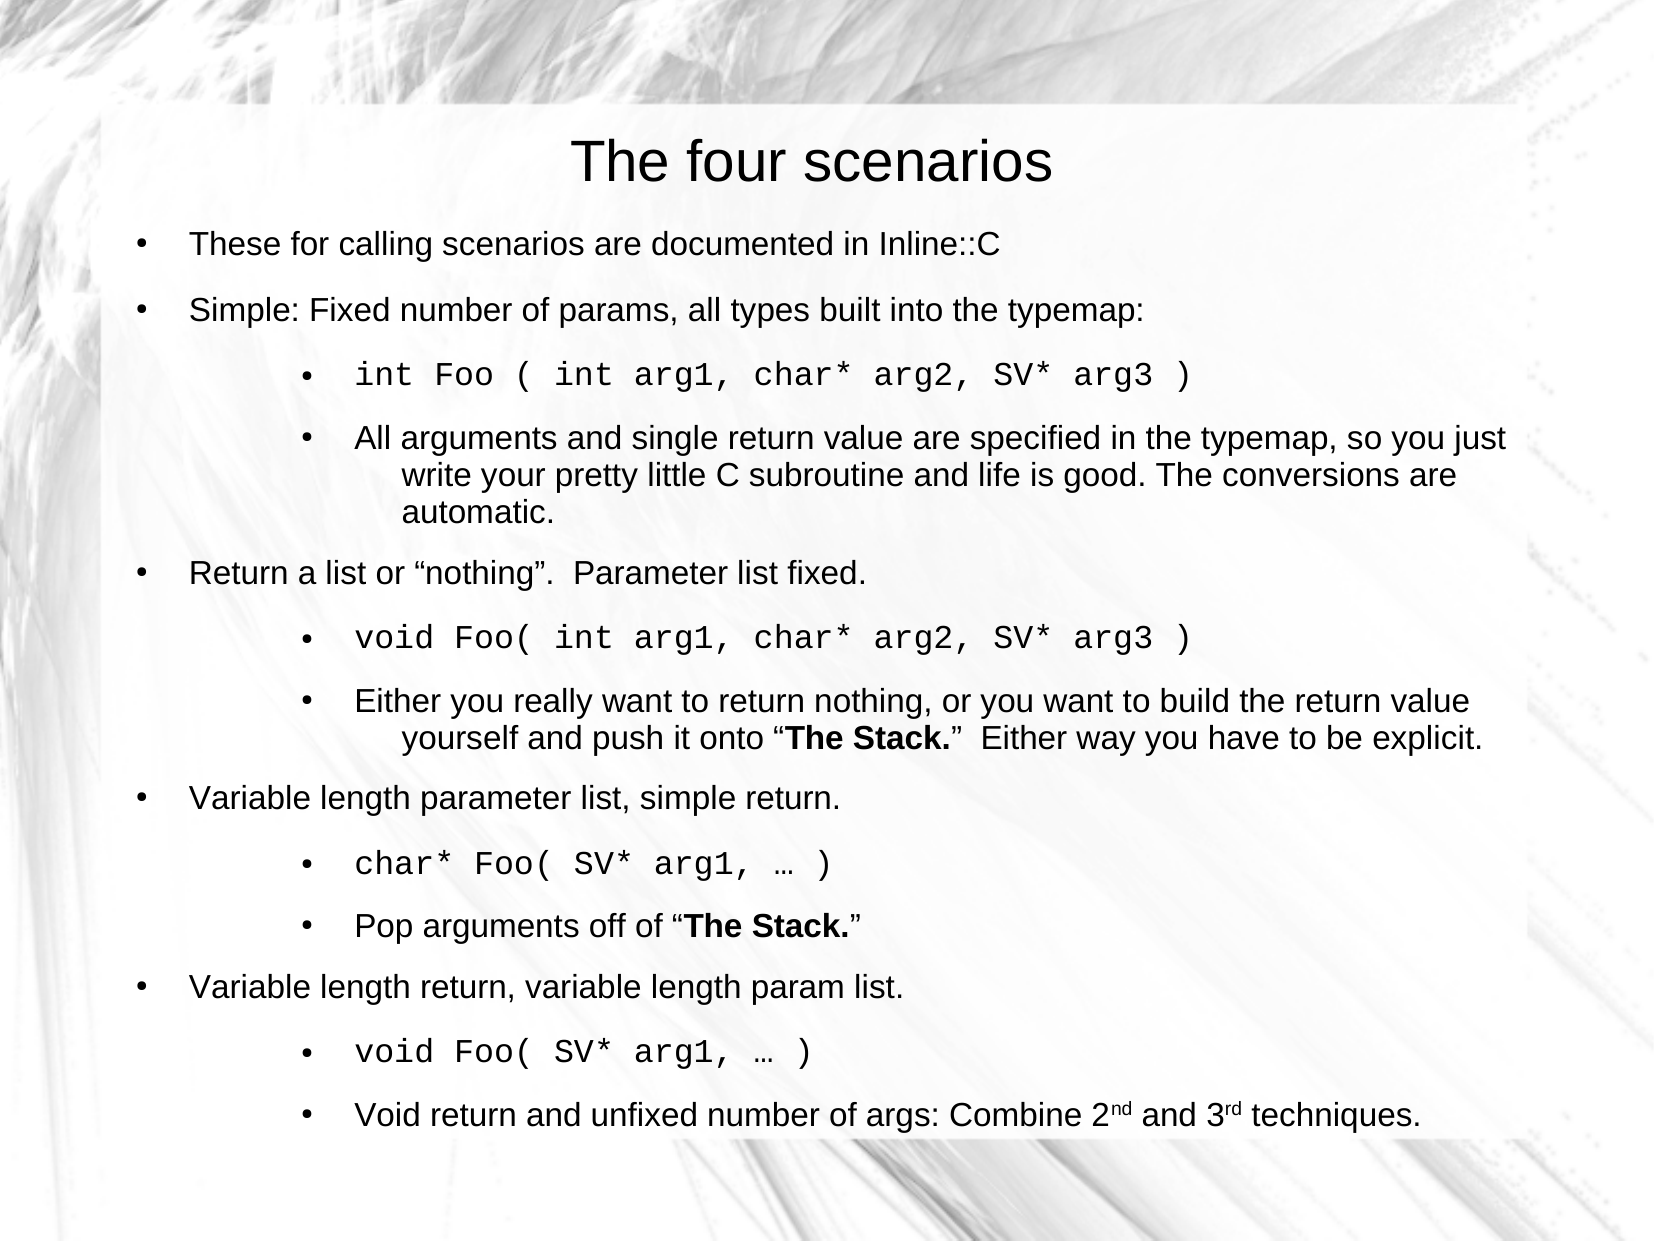

# The four scenarios
These for calling scenarios are documented in Inline::C
Simple: Fixed number of params, all types built into the typemap:
int Foo ( int arg1, char* arg2, SV* arg3 )
All arguments and single return value are specified in the typemap, so you just write your pretty little C subroutine and life is good. The conversions are automatic.
Return a list or “nothing”. Parameter list fixed.
void Foo( int arg1, char* arg2, SV* arg3 )
Either you really want to return nothing, or you want to build the return value yourself and push it onto “The Stack.” Either way you have to be explicit.
Variable length parameter list, simple return.
char* Foo( SV* arg1, … )
Pop arguments off of “The Stack.”
Variable length return, variable length param list.
void Foo( SV* arg1, … )
Void return and unfixed number of args: Combine 2nd and 3rd techniques.